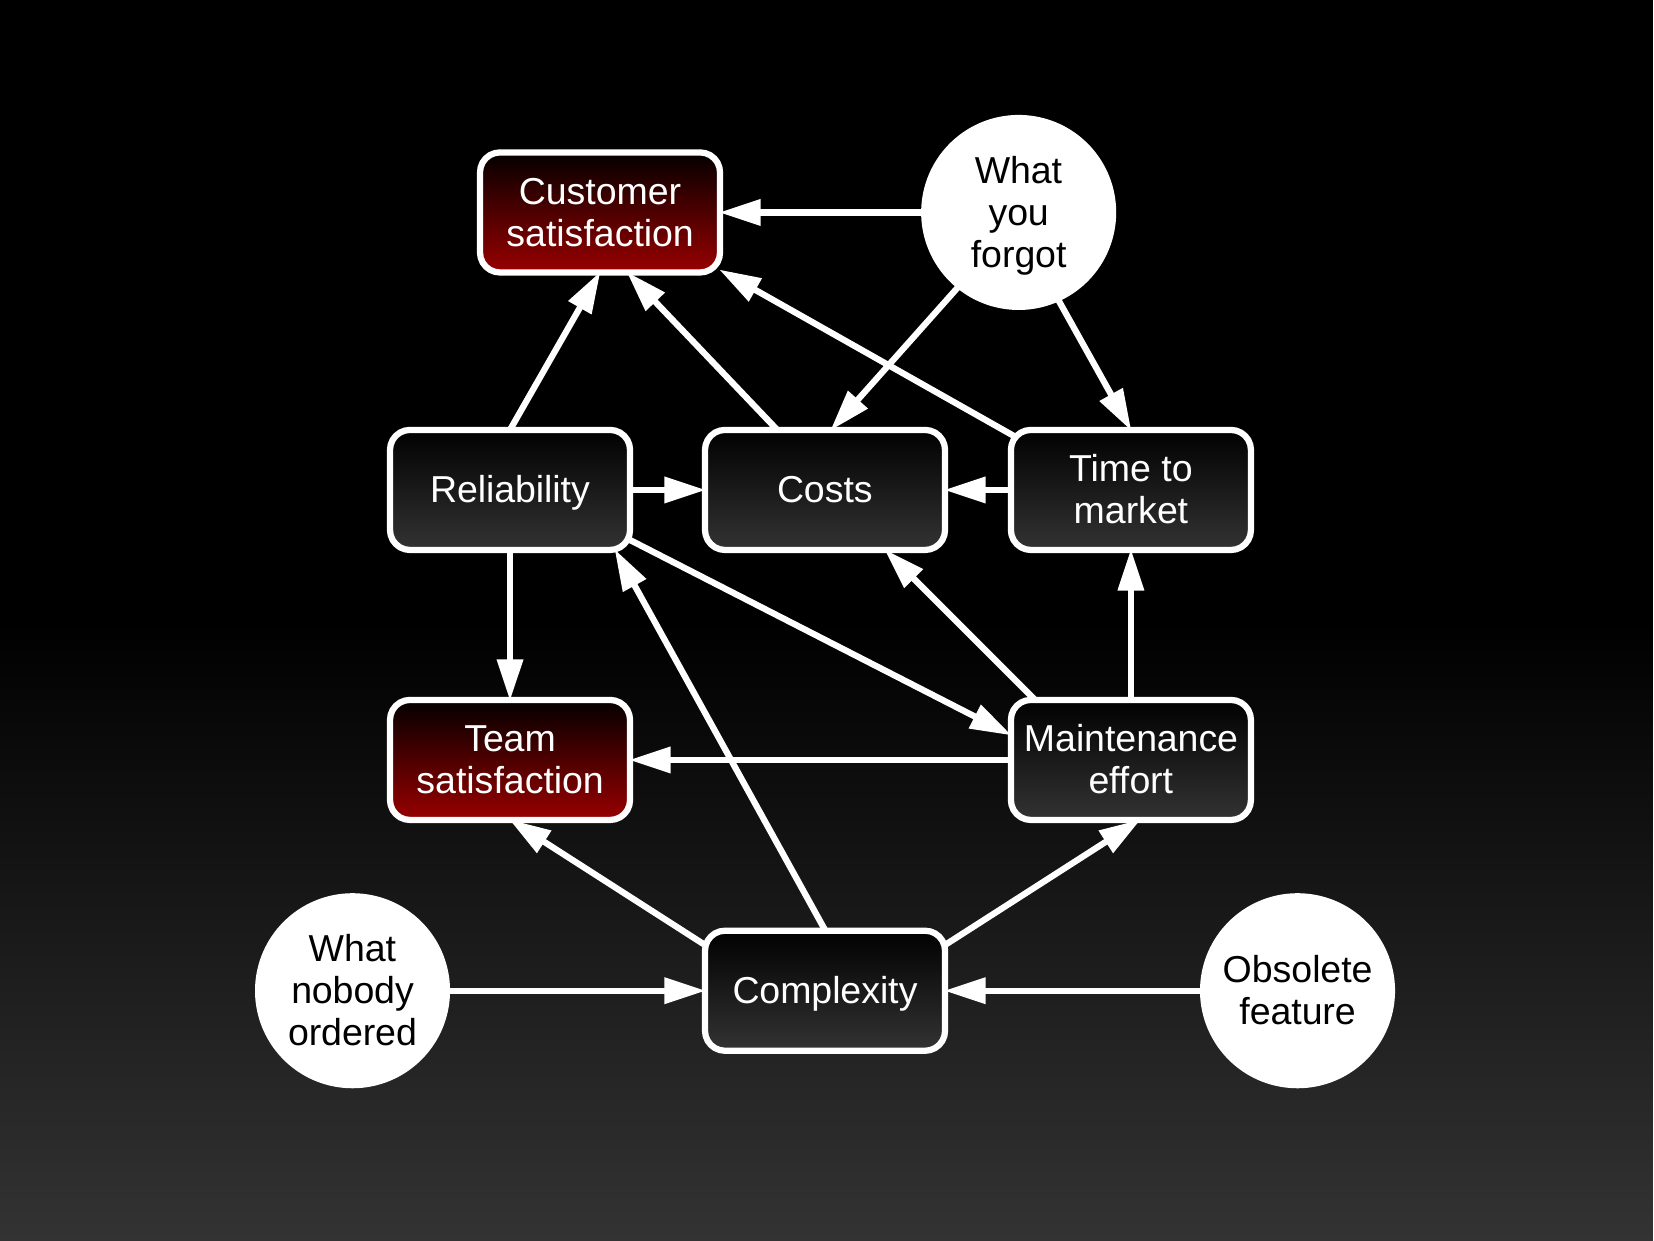

What
you
forgot
Customer
satisfaction
Reliability
Costs
Time to
market
Team
satisfaction
Maintenance
effort
What
nobody
ordered
Obsolete
feature
Complexity